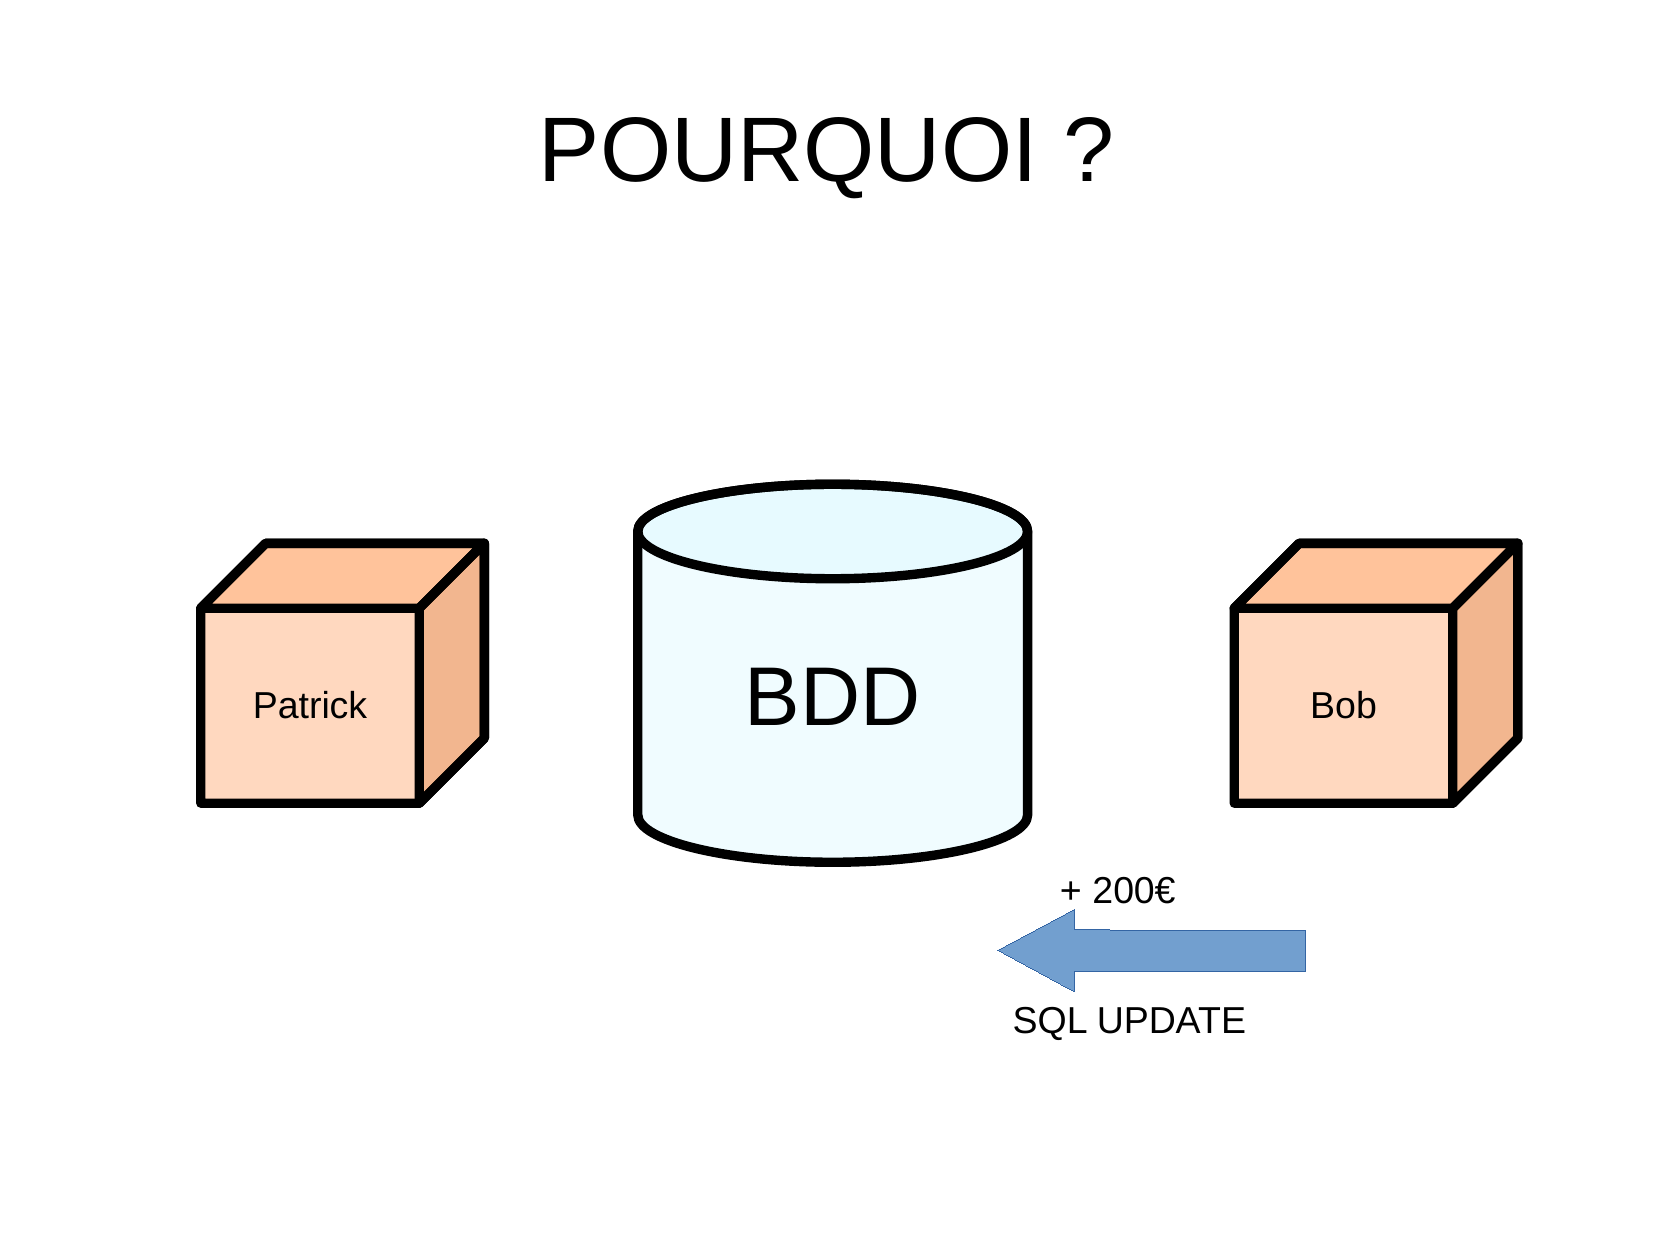

# POURQUOI ?
BDD
Patrick
Bob
+ 200€
SQL UPDATE